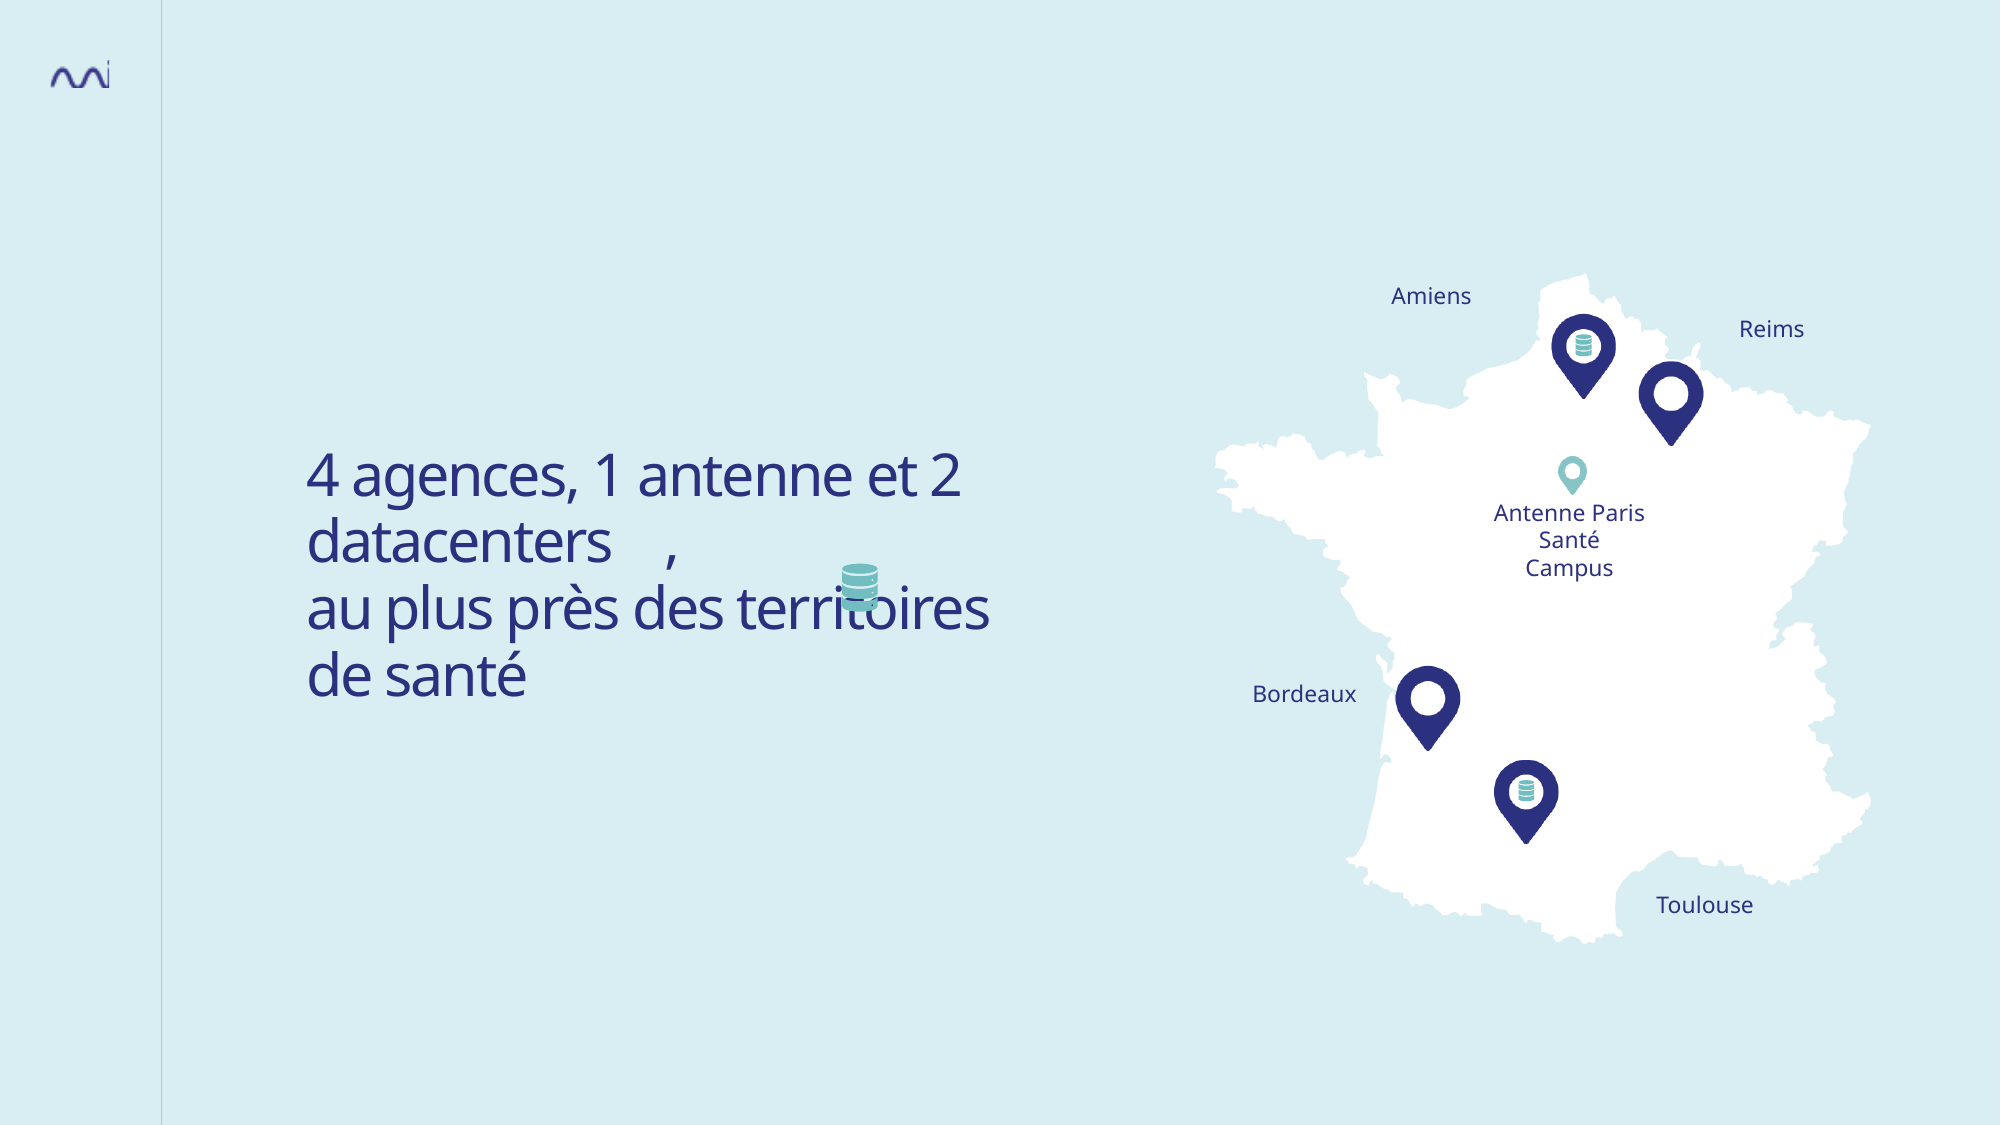

Amiens
Reims
# 4 agences, 1 antenne et 2 datacenters , au plus près des territoires de santé
Antenne Paris
Santé Campus
Bordeaux
Toulouse